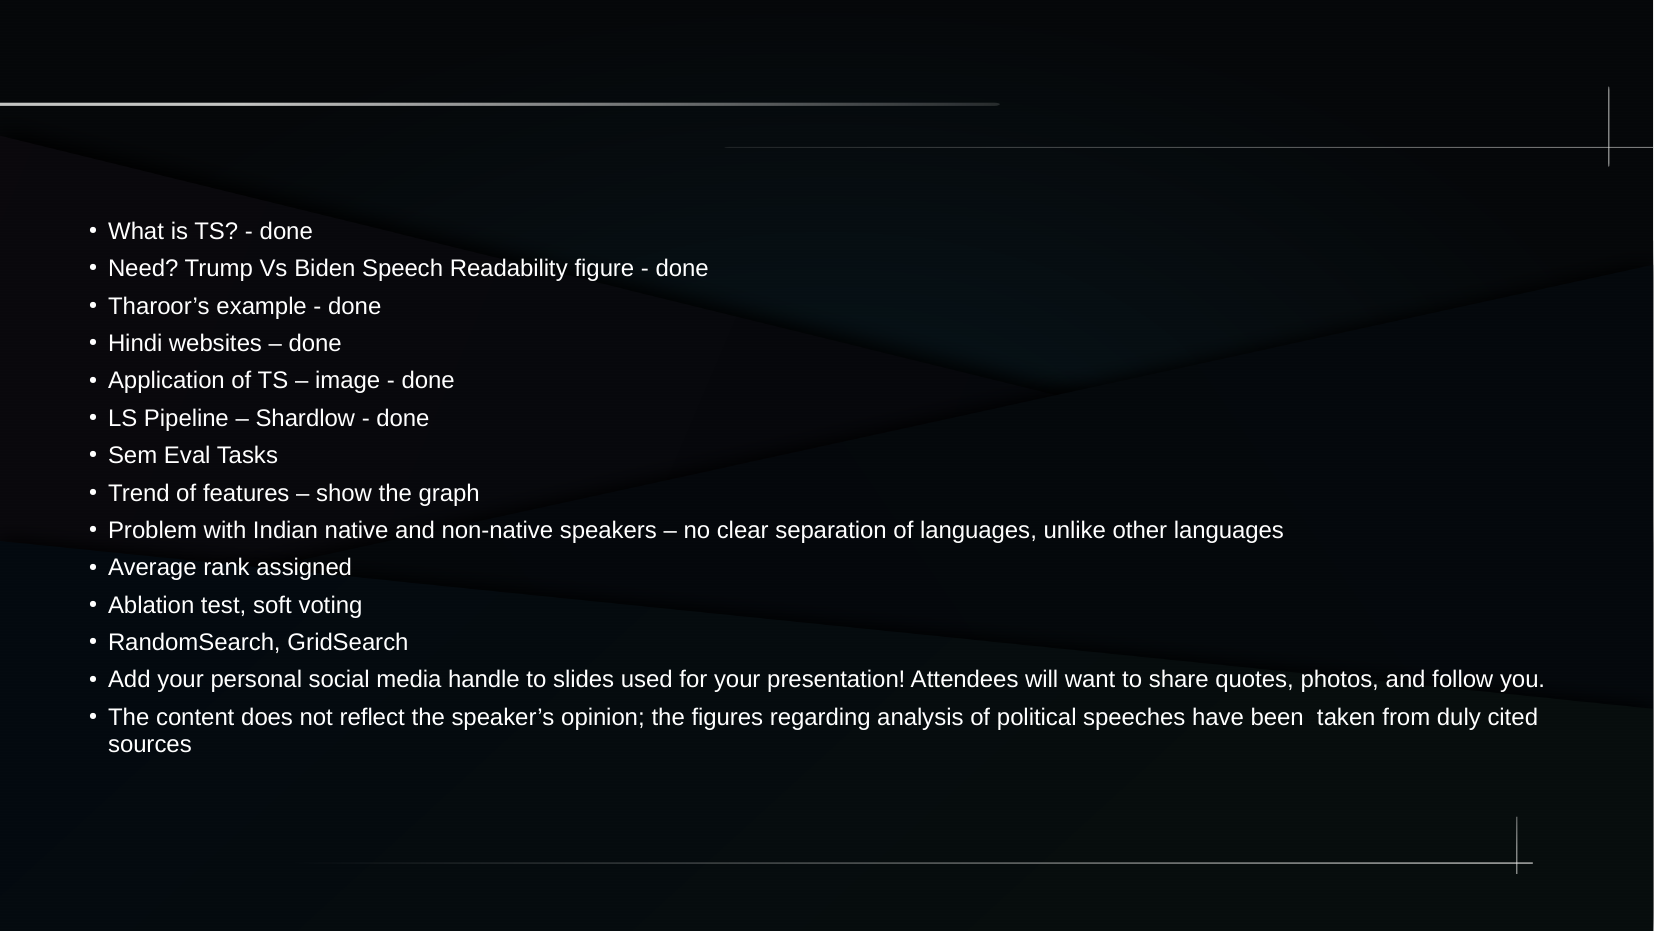

#
What is TS? - done
Need? Trump Vs Biden Speech Readability figure - done
Tharoor’s example - done
Hindi websites – done
Application of TS – image - done
LS Pipeline – Shardlow - done
Sem Eval Tasks
Trend of features – show the graph
Problem with Indian native and non-native speakers – no clear separation of languages, unlike other languages
Average rank assigned
Ablation test, soft voting
RandomSearch, GridSearch
Add your personal social media handle to slides used for your presentation! Attendees will want to share quotes, photos, and follow you.
The content does not reflect the speaker’s opinion; the figures regarding analysis of political speeches have been taken from duly cited sources